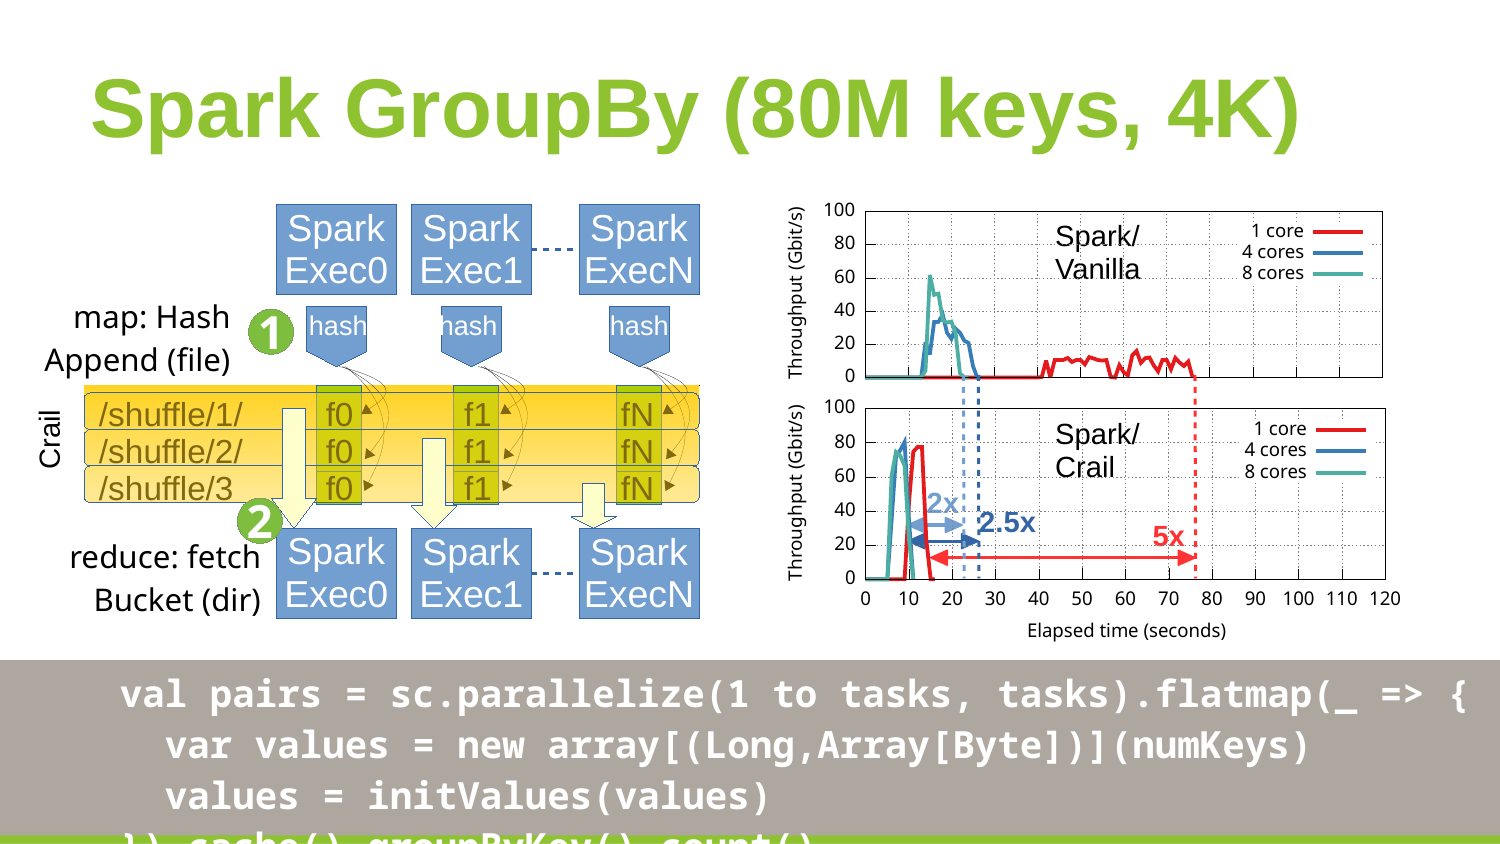

# Spark GroupBy (80M keys, 4K)
Spark
Exec0
Spark
Exec1
Spark
ExecN
Spark/
Vanilla
map: Hash
Append (file)
hash
hash
hash
1
/shuffle/1/ f0 f1 fN
/shuffle/2/ f0 f1 fN
/shuffle/3 f0 f1 fN
Crail
Spark/
Crail
2x
2
2.5x
5x
reduce: fetch
Bucket (dir)
Spark
Exec0
Spark
Exec1
Spark
ExecN
val pairs = sc.parallelize(1 to tasks, tasks).flatmap(_ => {
 var values = new array[(Long,Array[Byte])](numKeys)
 values = initValues(values)
}).cache().groupByKey().count()